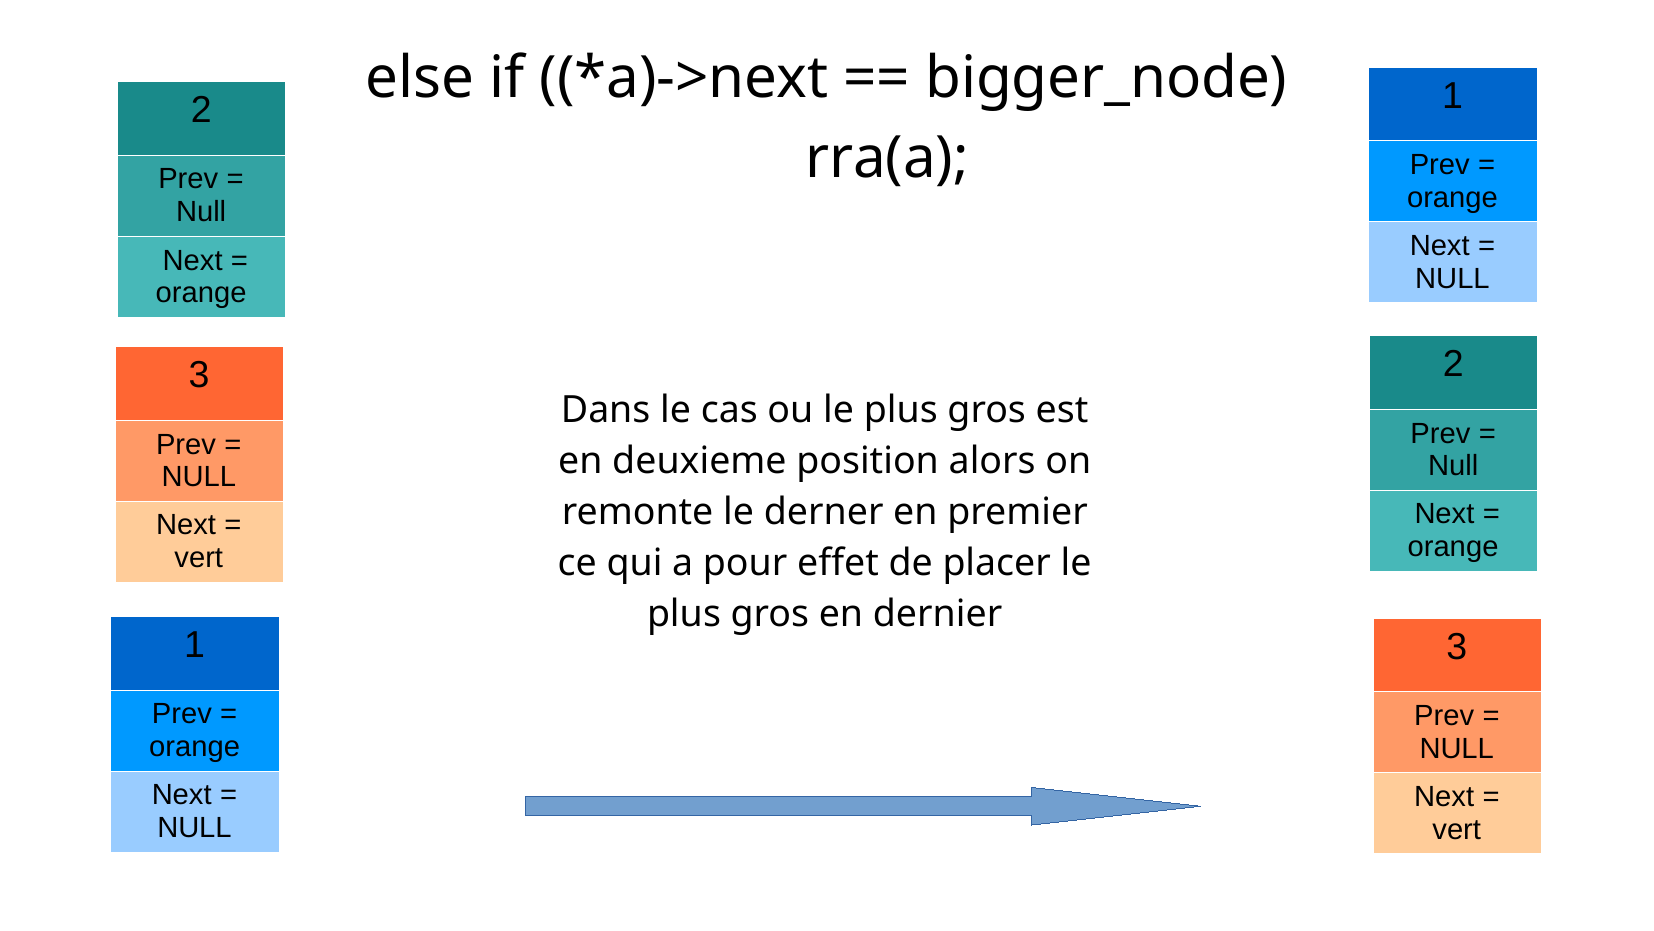

# else if ((*a)->next == bigger_node) rra(a);
| 1 |
| --- |
| Prev = orange |
| Next = NULL |
| 2 |
| --- |
| Prev = Null |
| Next = orange |
| 2 |
| --- |
| Prev = Null |
| Next = orange |
| 3 |
| --- |
| Prev = NULL |
| Next = vert |
Dans le cas ou le plus gros est en deuxieme position alors on remonte le derner en premier ce qui a pour effet de placer le plus gros en dernier
| 1 |
| --- |
| Prev = orange |
| Next = NULL |
| 3 |
| --- |
| Prev = NULL |
| Next = vert |